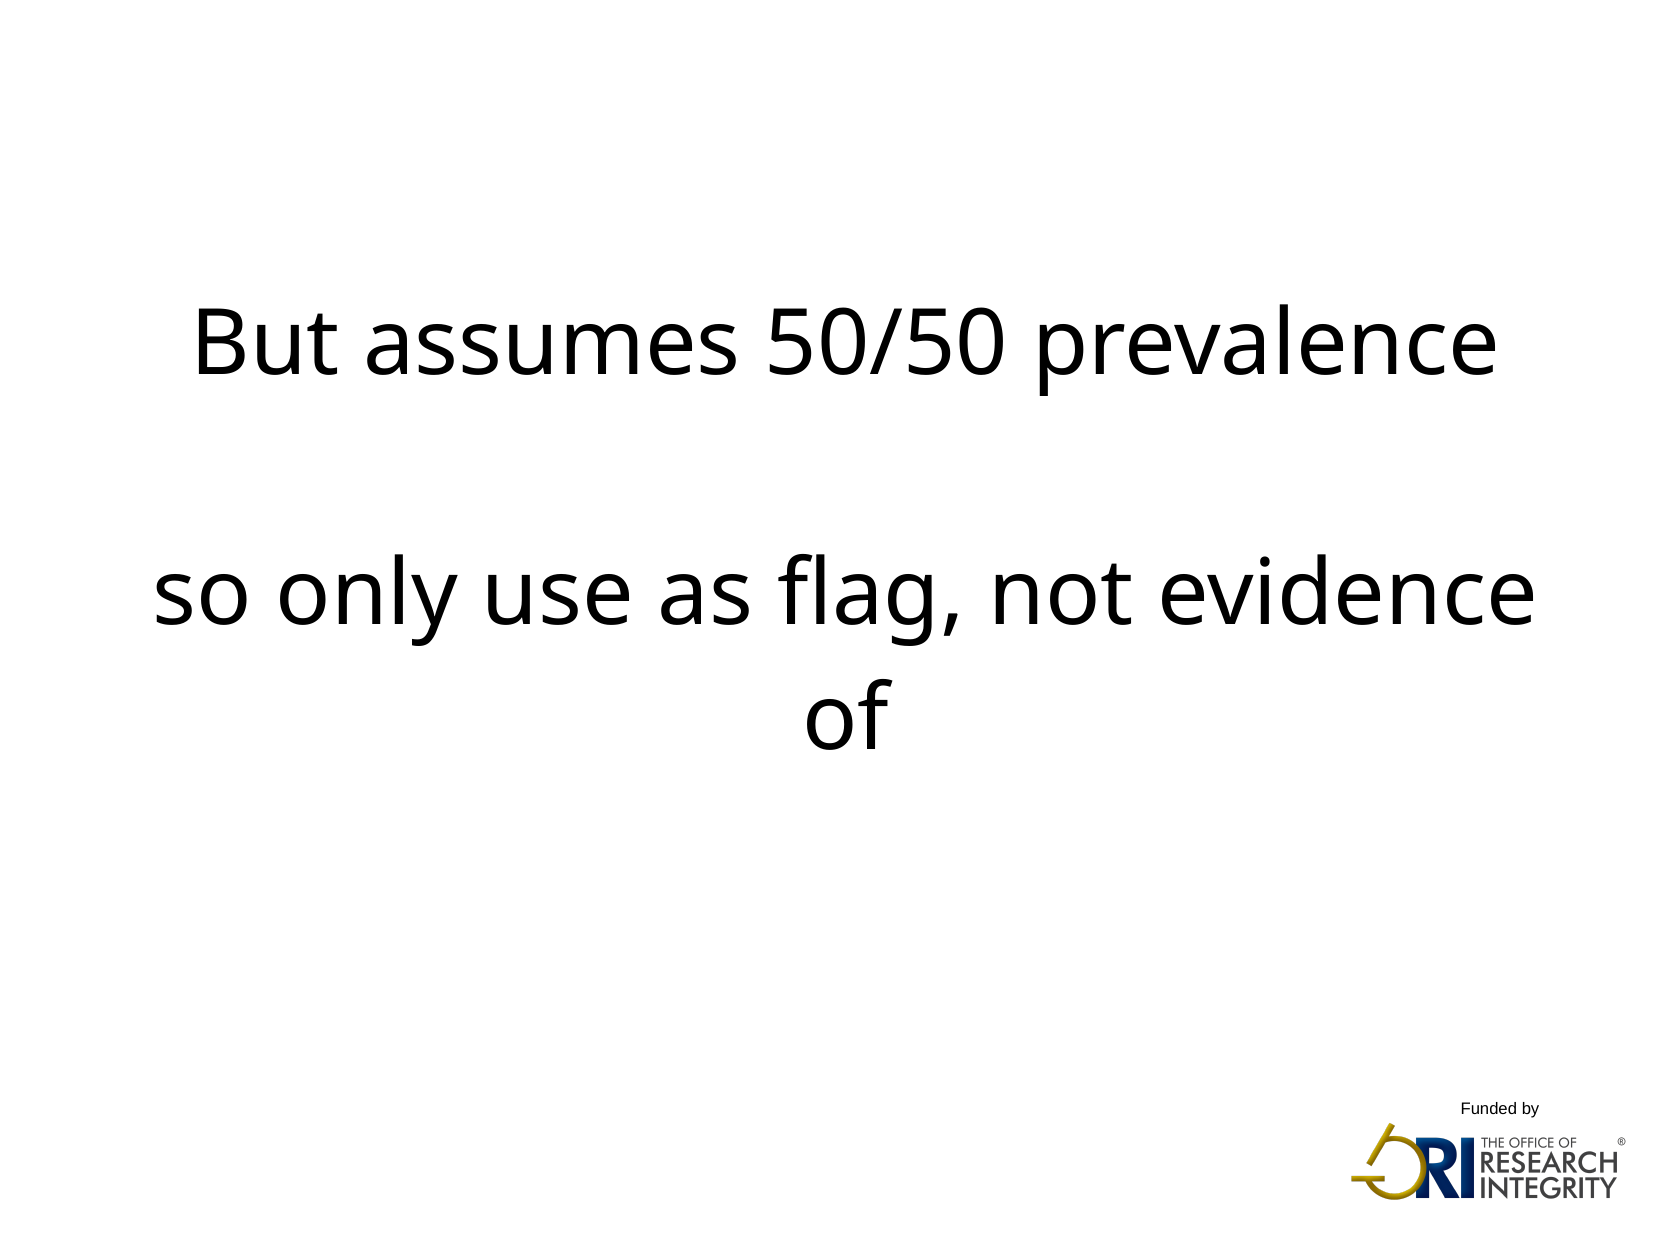

# But assumes 50/50 prevalence so only use as flag, not evidence of
Funded by